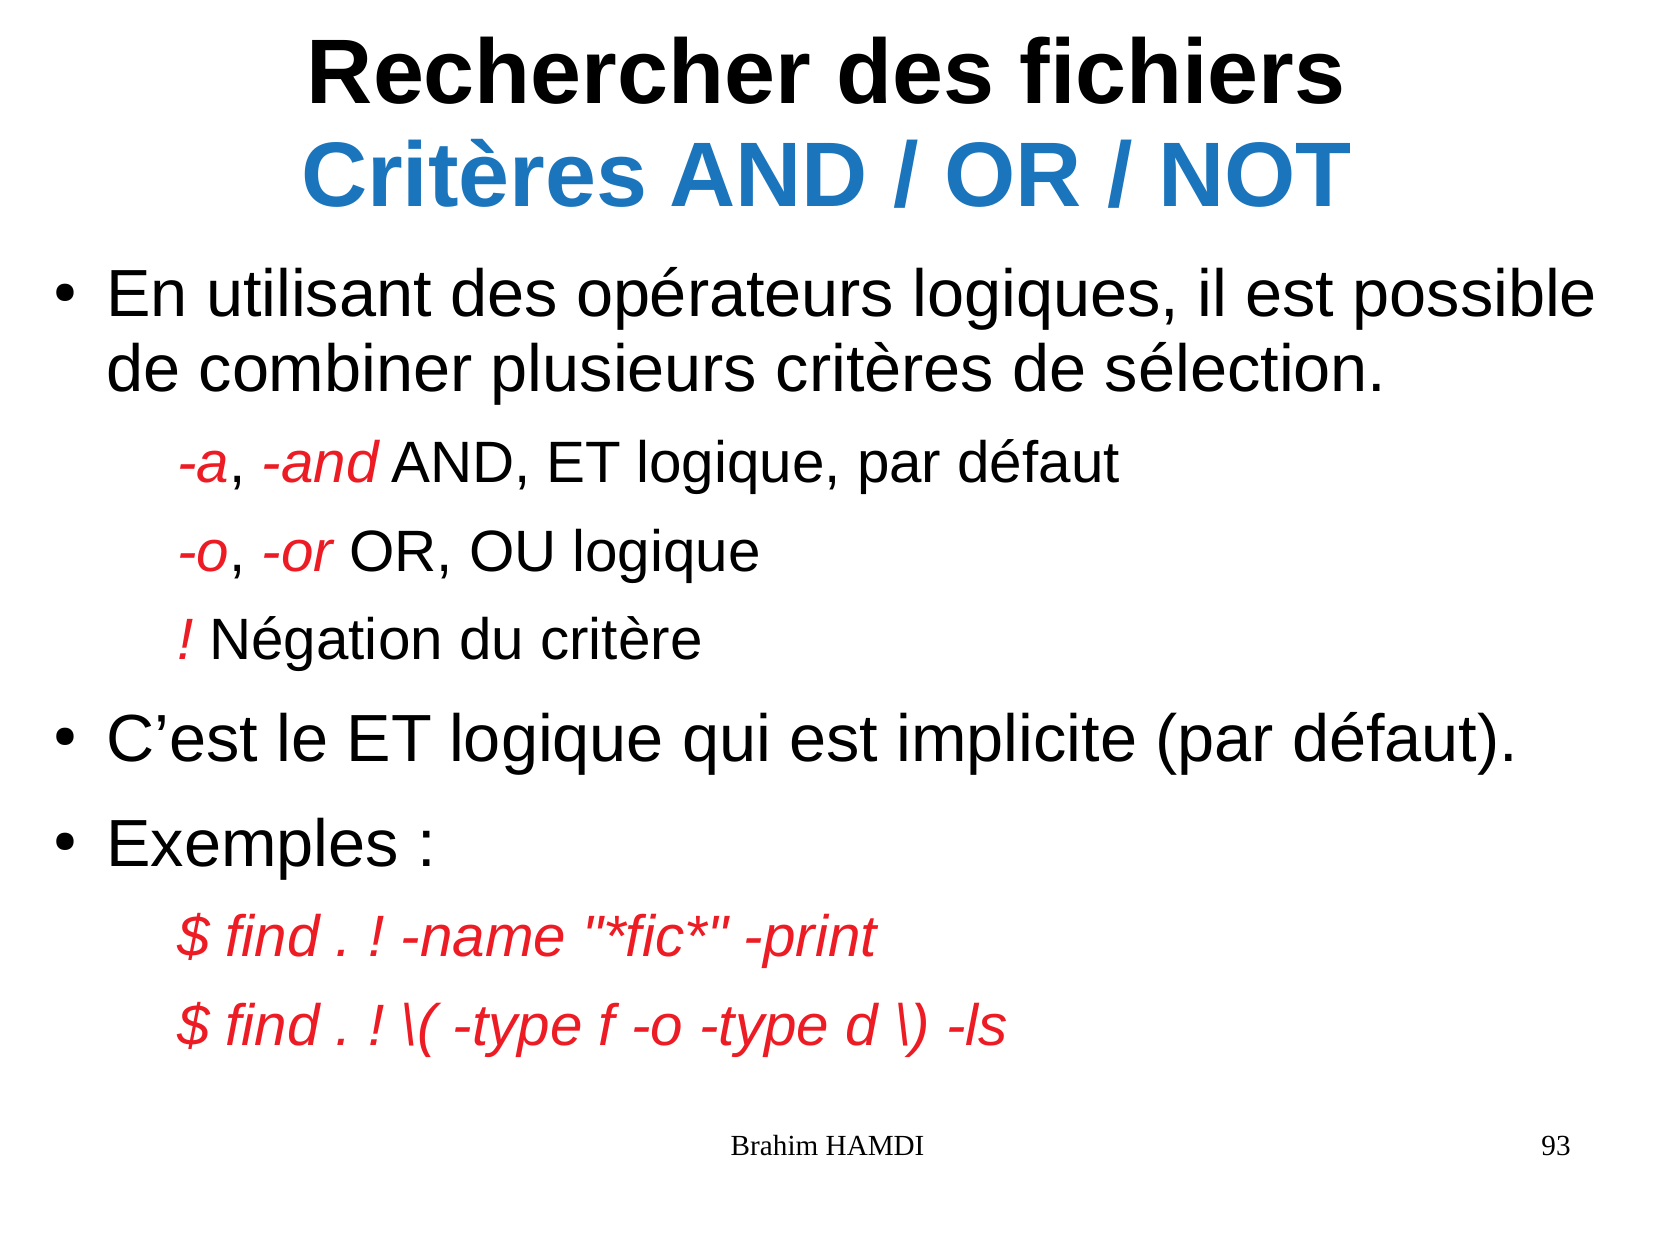

# Rechercher des fichiers Critères AND / OR / NOT
En utilisant des opérateurs logiques, il est possible de combiner plusieurs critères de sélection.
-a, -and AND, ET logique, par défaut
-o, -or OR, OU logique
! Négation du critère
C’est le ET logique qui est implicite (par défaut).
Exemples :
$ find . ! -name "*fic*" -print
$ find . ! \( -type f -o -type d \) -ls
Brahim HAMDI
93